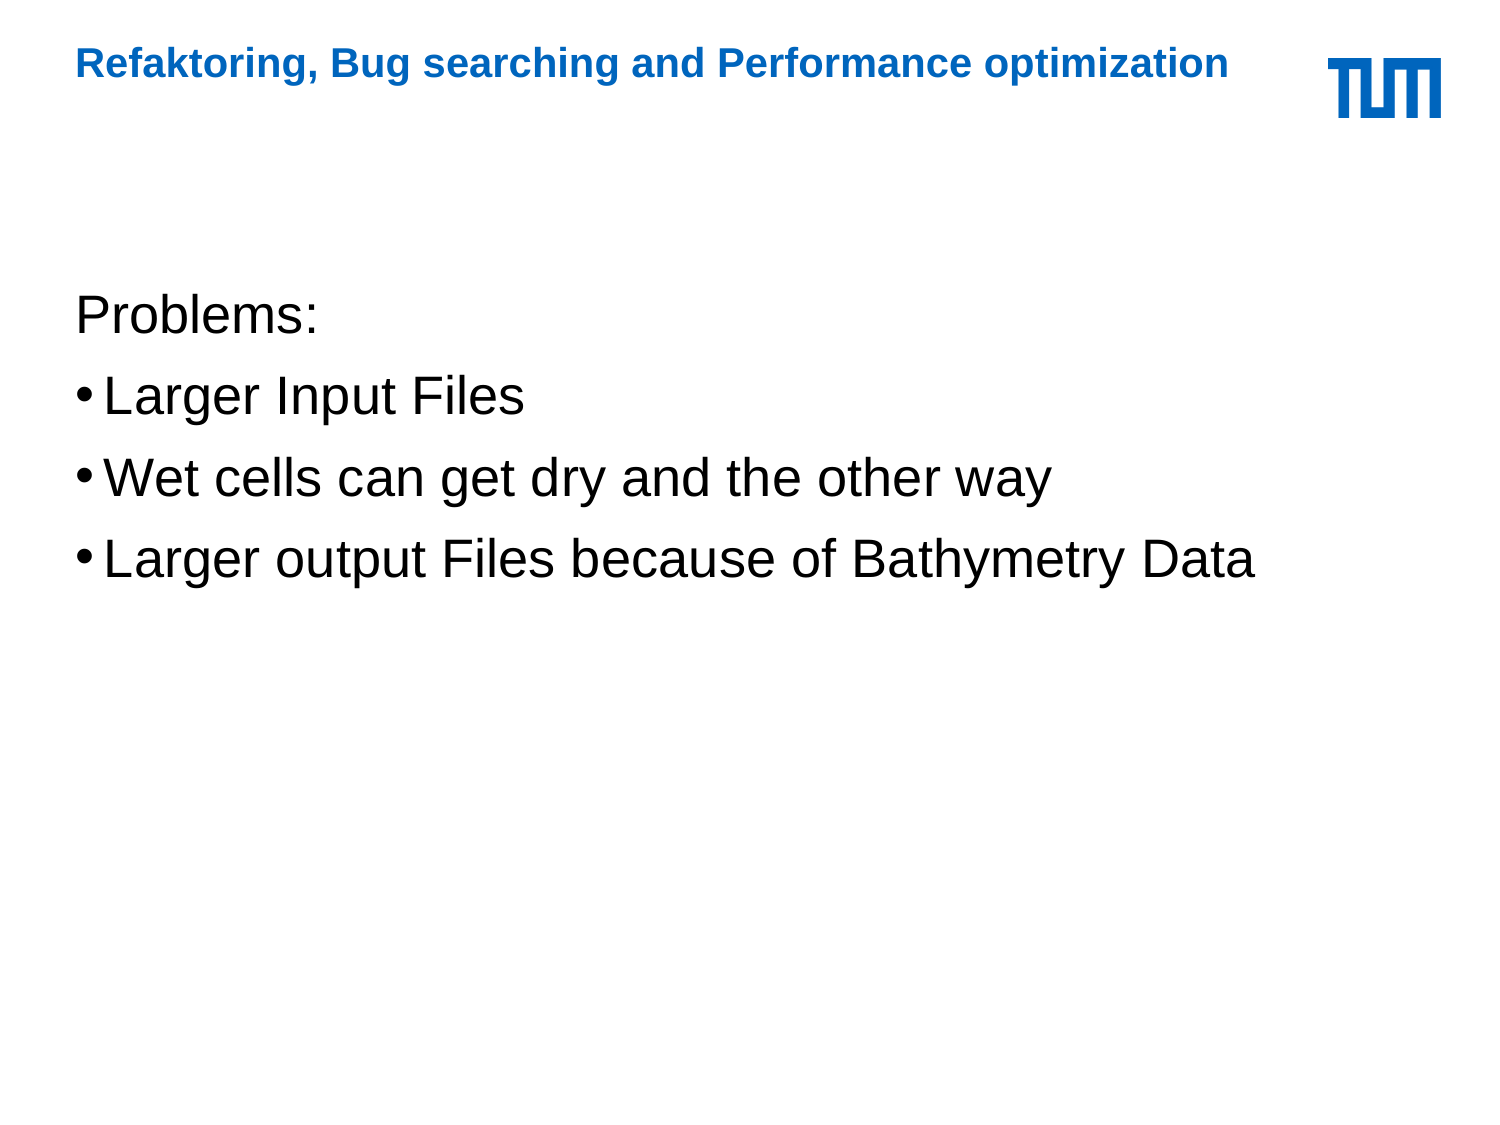

# Refaktoring, Bug searching and Performance optimization
Problems:
Larger Input Files
Wet cells can get dry and the other way
Larger output Files because of Bathymetry Data